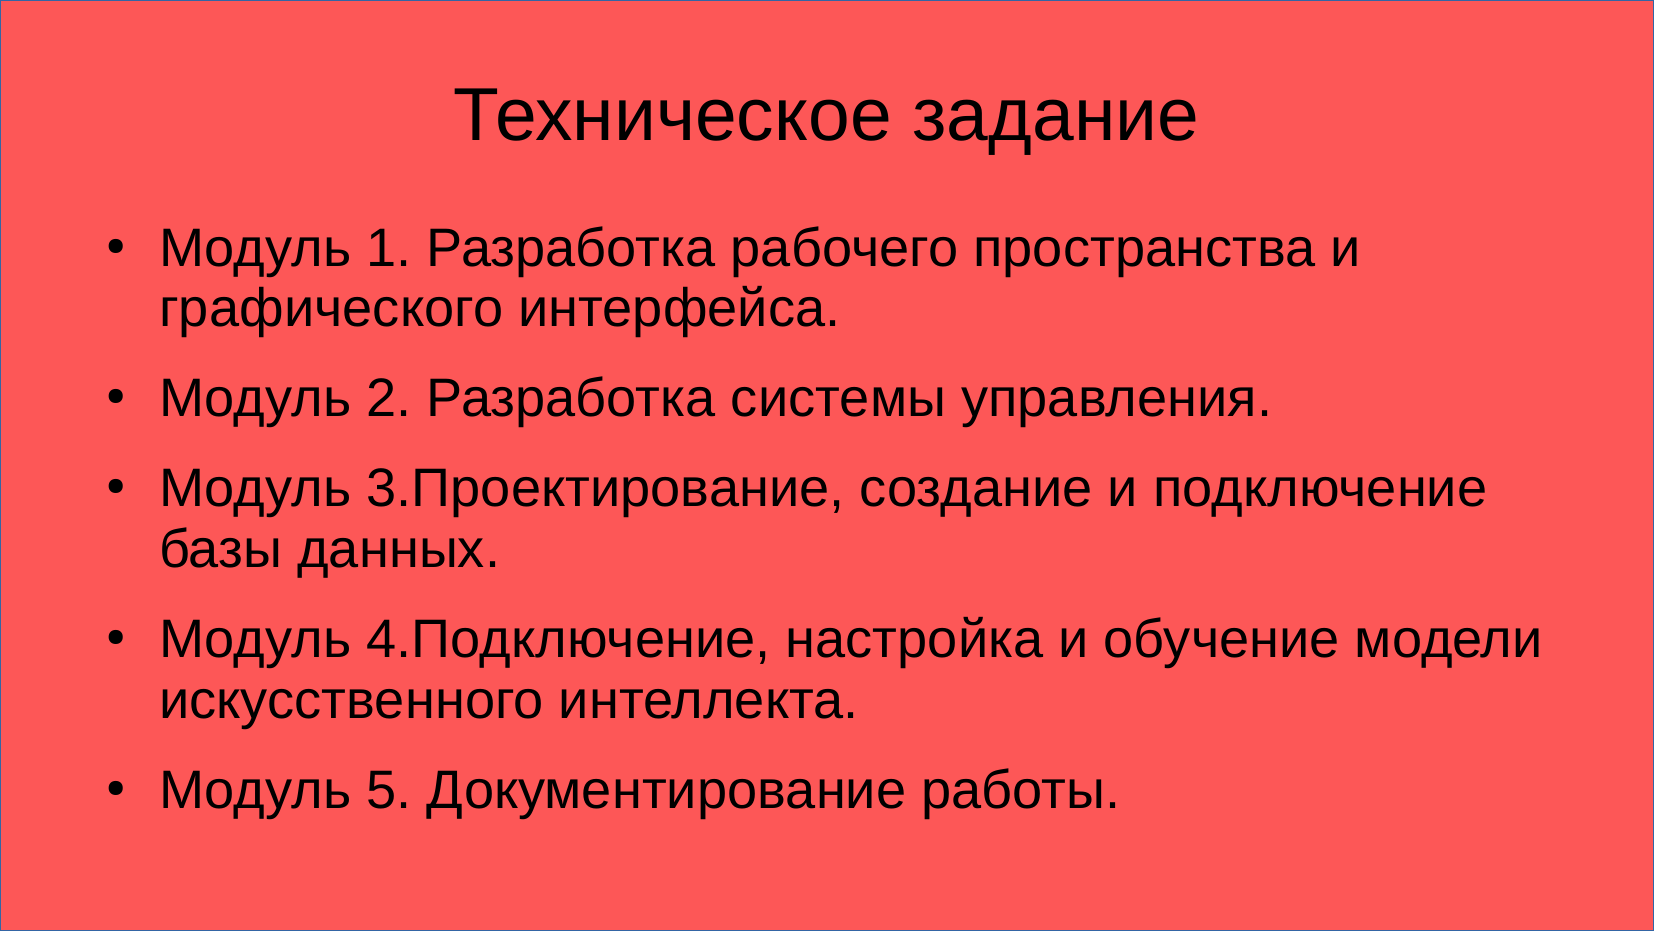

# Техническое задание
Модуль 1. Разработка рабочего пространства и графического интерфейса.
Модуль 2. Разработка системы управления.
Модуль 3.Проектирование, создание и подключение базы данных.
Модуль 4.Подключение, настройка и обучение модели искусственного интеллекта.
Модуль 5. Документирование работы.